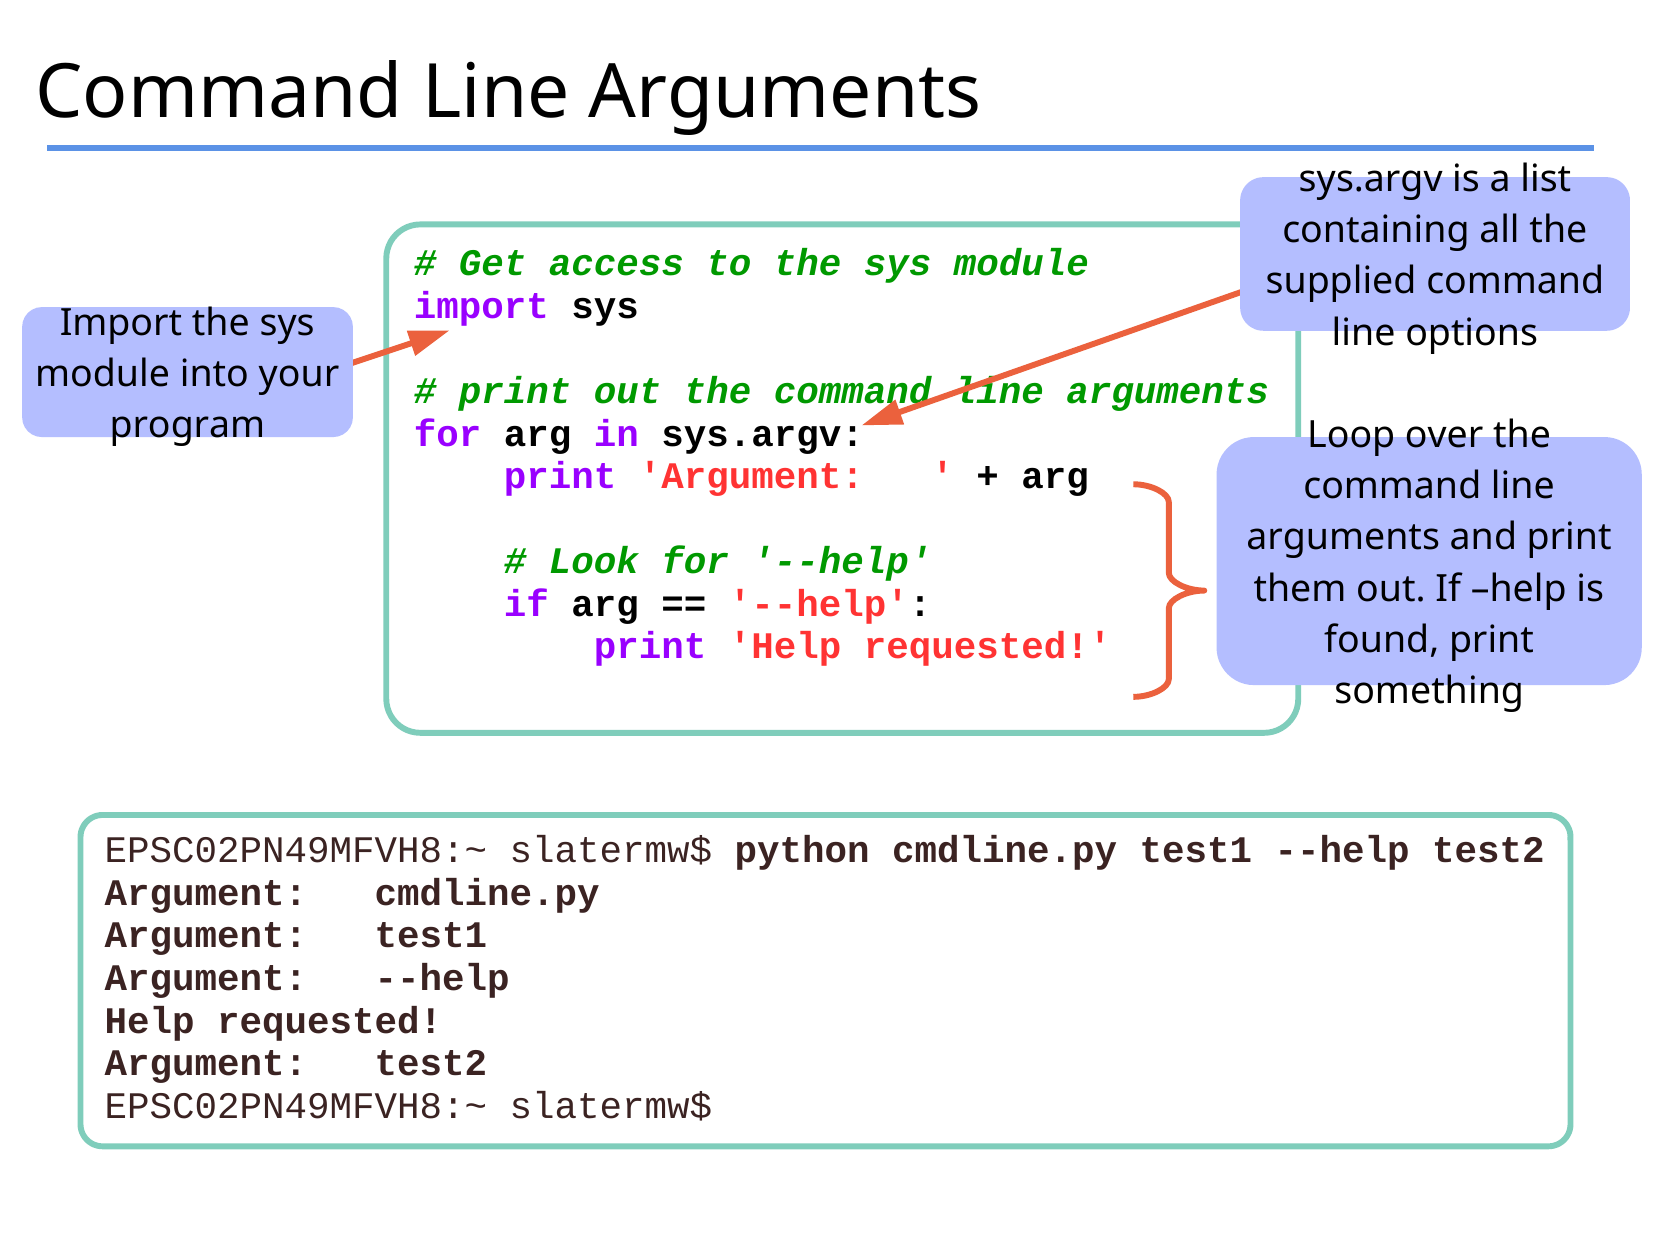

# Command Line Arguments
sys.argv is a list containing all the supplied command line options
# Get access to the sys module import sys # print out the command line arguments for arg in sys.argv: print 'Argument: ' + arg # Look for '--help' if arg == '--help': print 'Help requested!'
Import the sys module into your program
Loop over the command line arguments and print them out. If –help is found, print something
EPSC02PN49MFVH8:~ slatermw$ python cmdline.py test1 --help test2
Argument: cmdline.py
Argument: test1
Argument: --help
Help requested!
Argument: test2
EPSC02PN49MFVH8:~ slatermw$